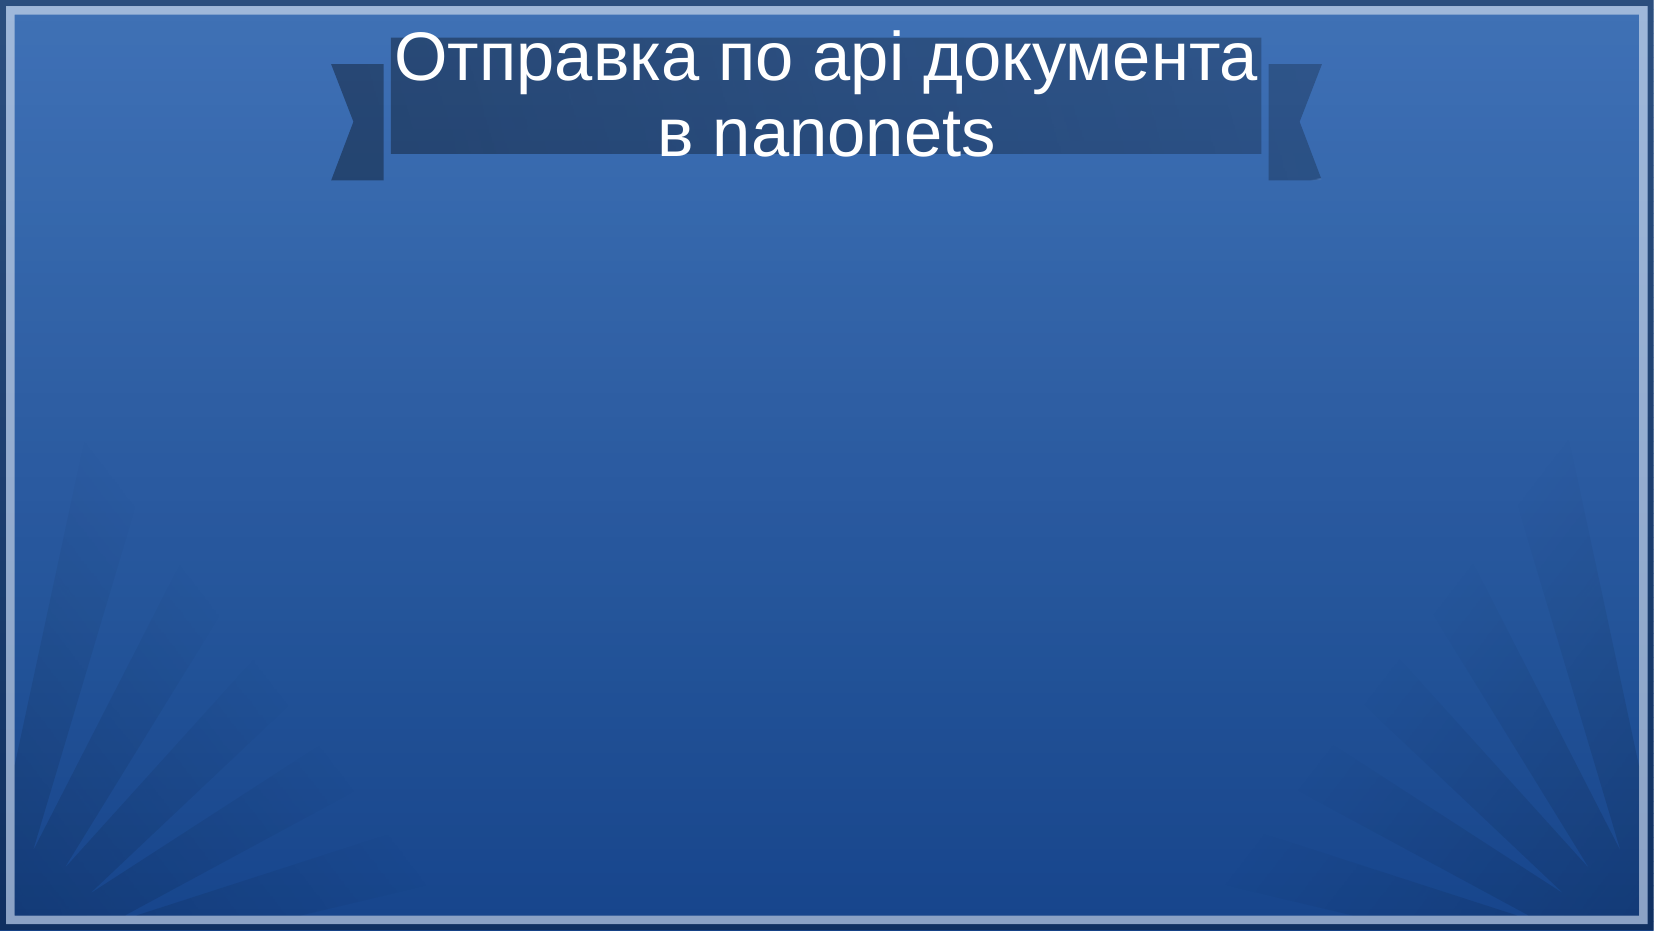

# Отправка по api документа в nanonets